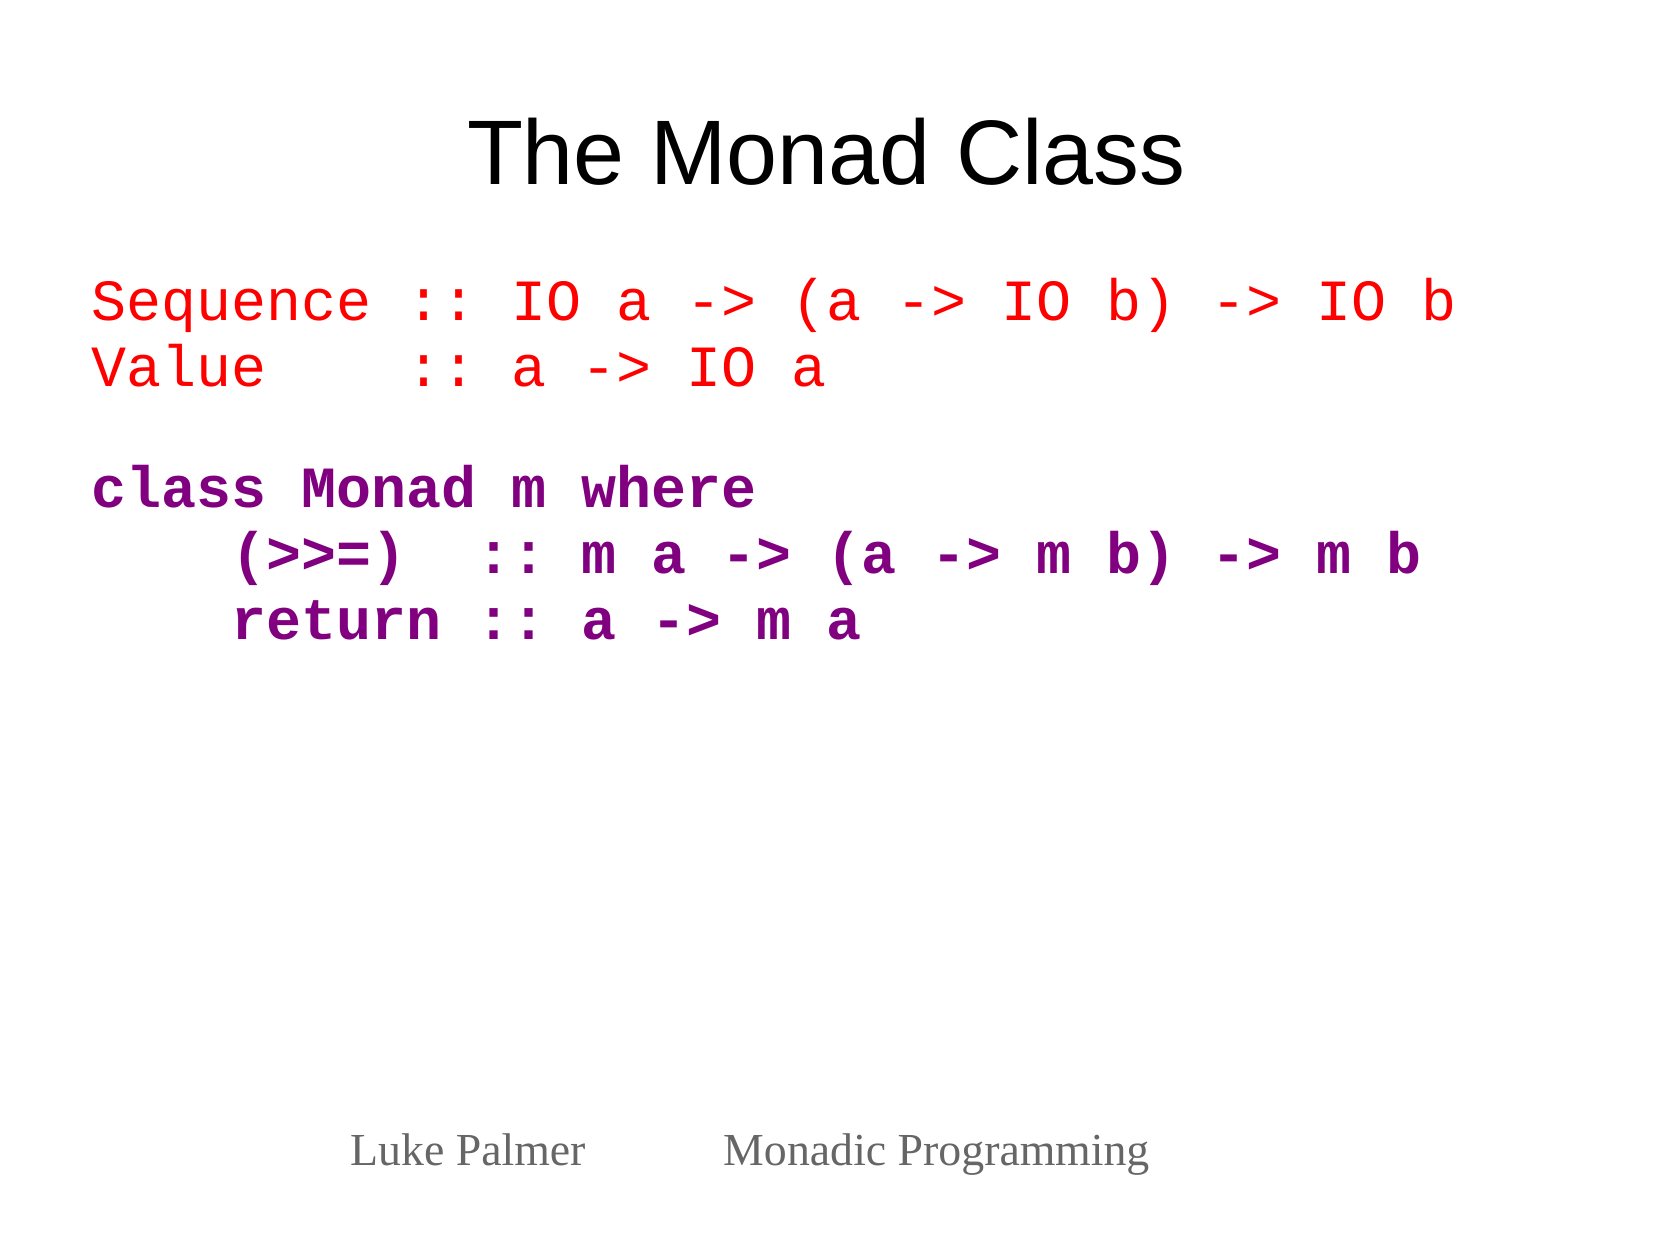

# The Monad Class
Sequence :: IO a -> (a -> IO b) -> IO b
Value :: a -> IO a
class Monad m where
 (>>=) :: m a -> (a -> m b) -> m b
 return :: a -> m a